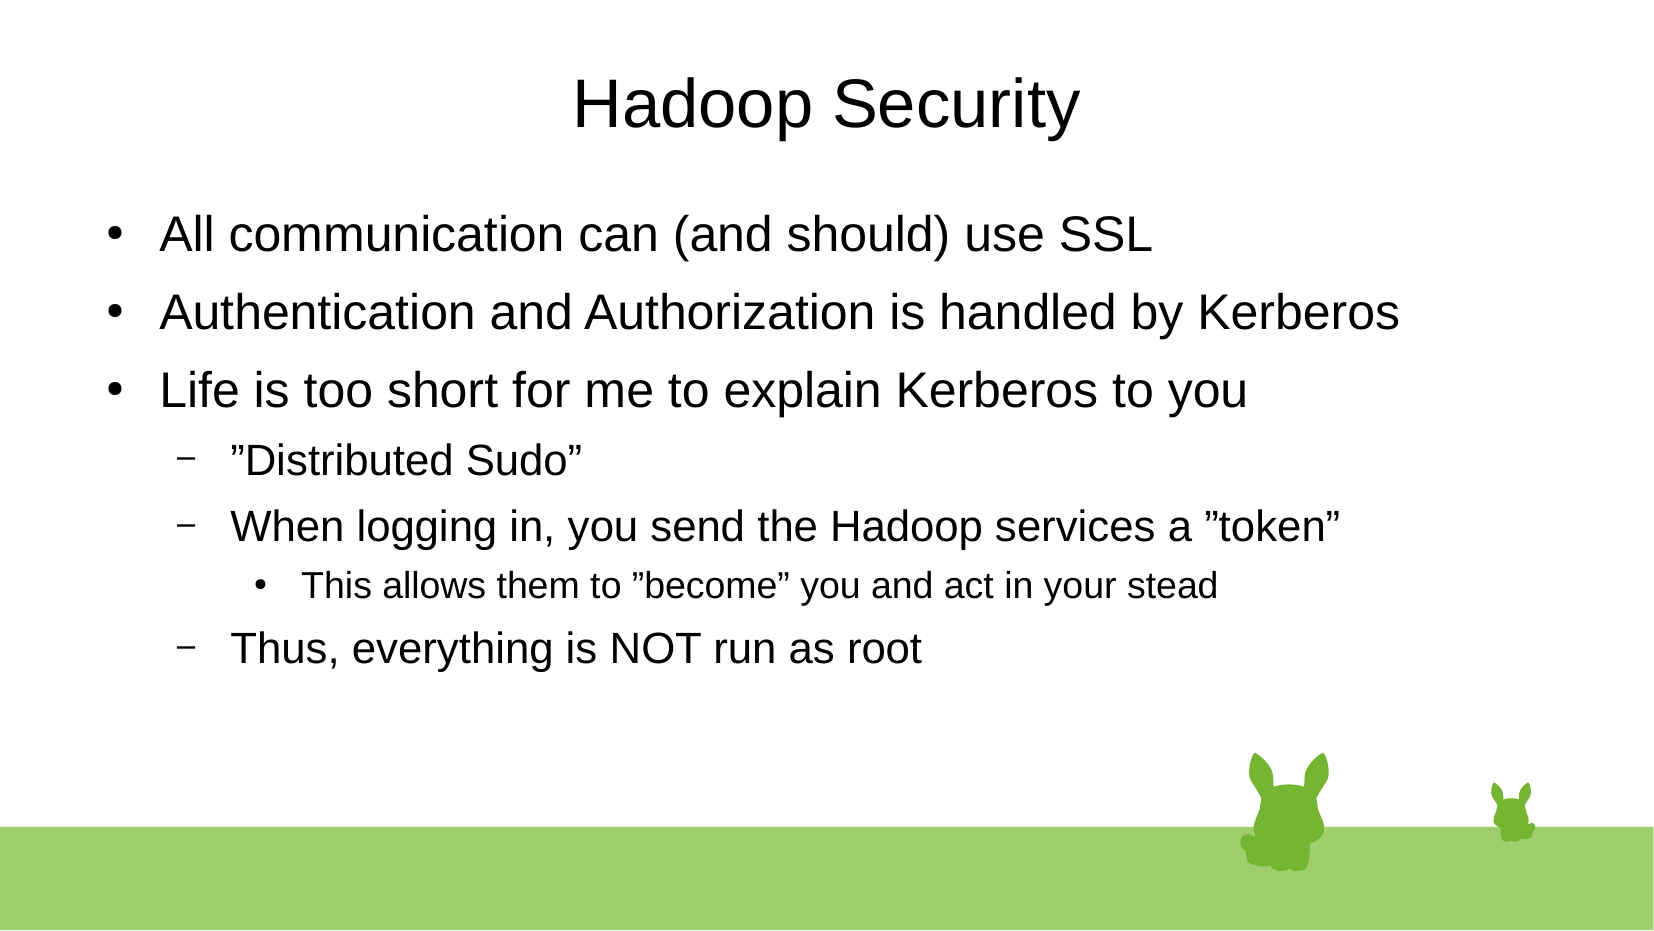

# Hadoop Security
All communication can (and should) use SSL
Authentication and Authorization is handled by Kerberos
Life is too short for me to explain Kerberos to you
”Distributed Sudo”
When logging in, you send the Hadoop services a ”token”
This allows them to ”become” you and act in your stead
Thus, everything is NOT run as root